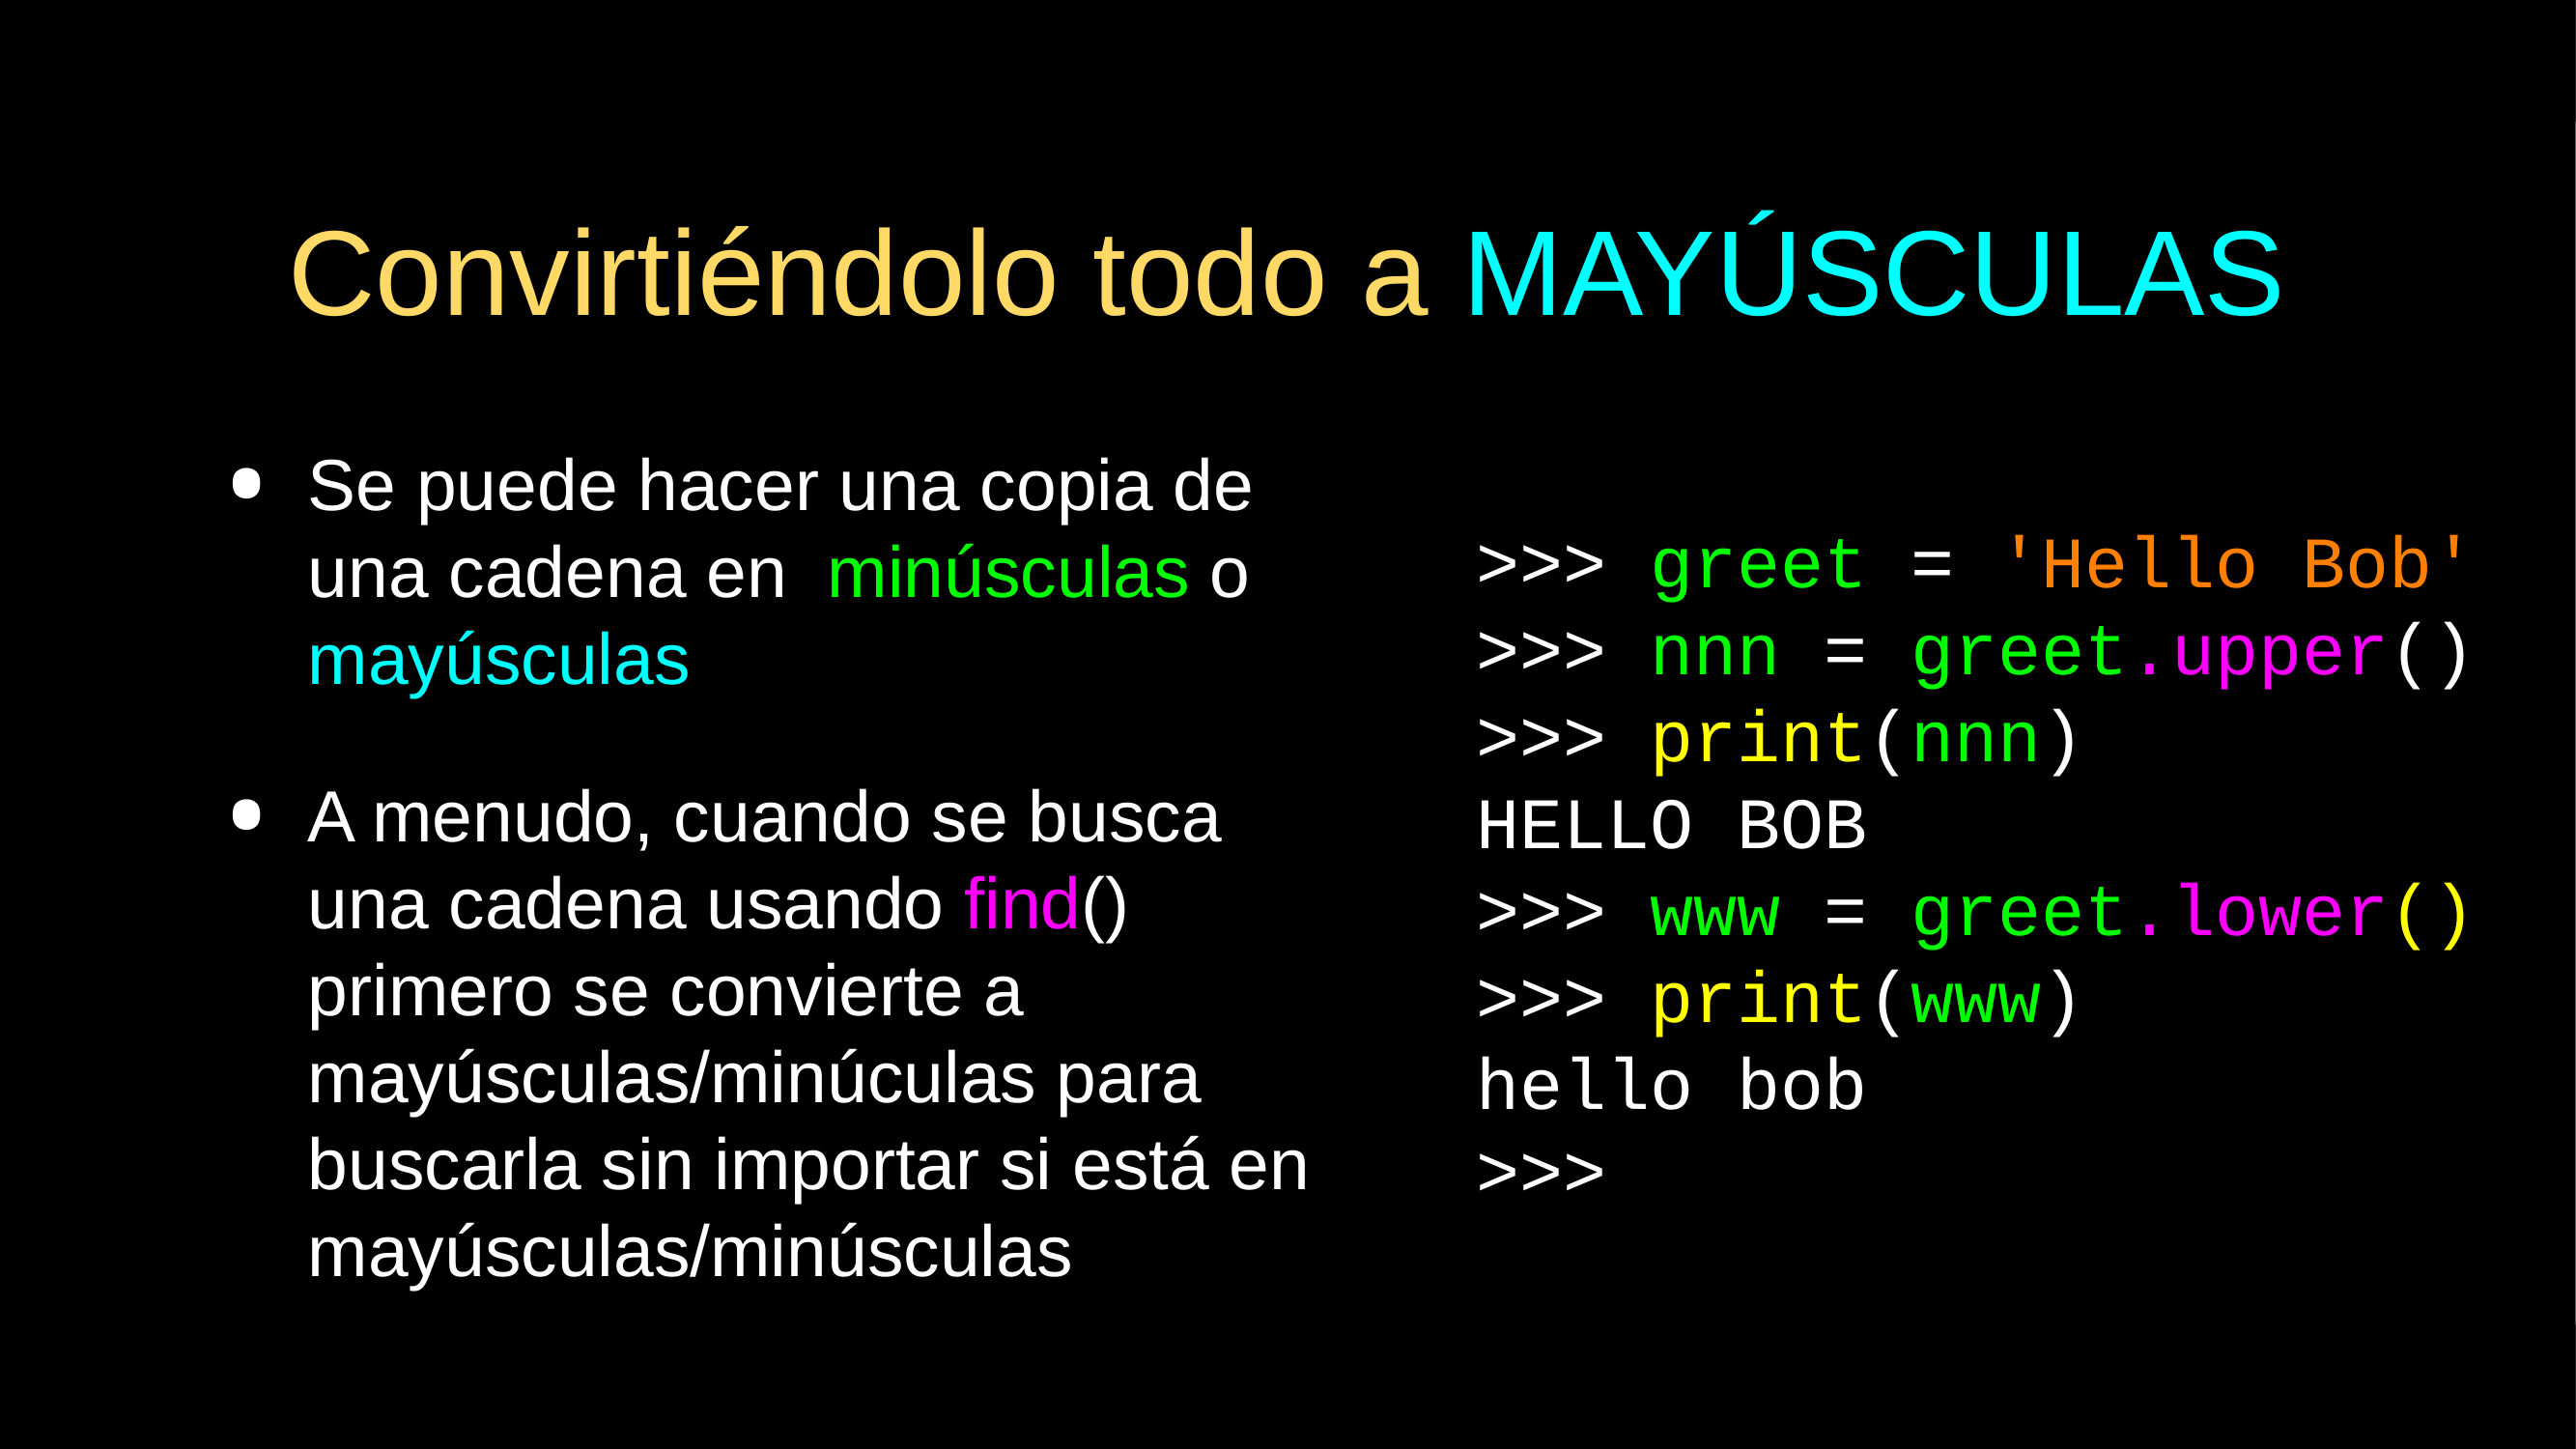

# Convirtiéndolo todo a MAYÚSCULAS
Se puede hacer una copia de una cadena en minúsculas o mayúsculas
A menudo, cuando se busca una cadena usando find() primero se convierte a mayúsculas/minúculas para buscarla sin importar si está en mayúsculas/minúsculas
>>> greet = 'Hello Bob'
>>> nnn = greet.upper()
>>> print(nnn)
HELLO BOB
>>> www = greet.lower()
>>> print(www)
hello bob
>>>